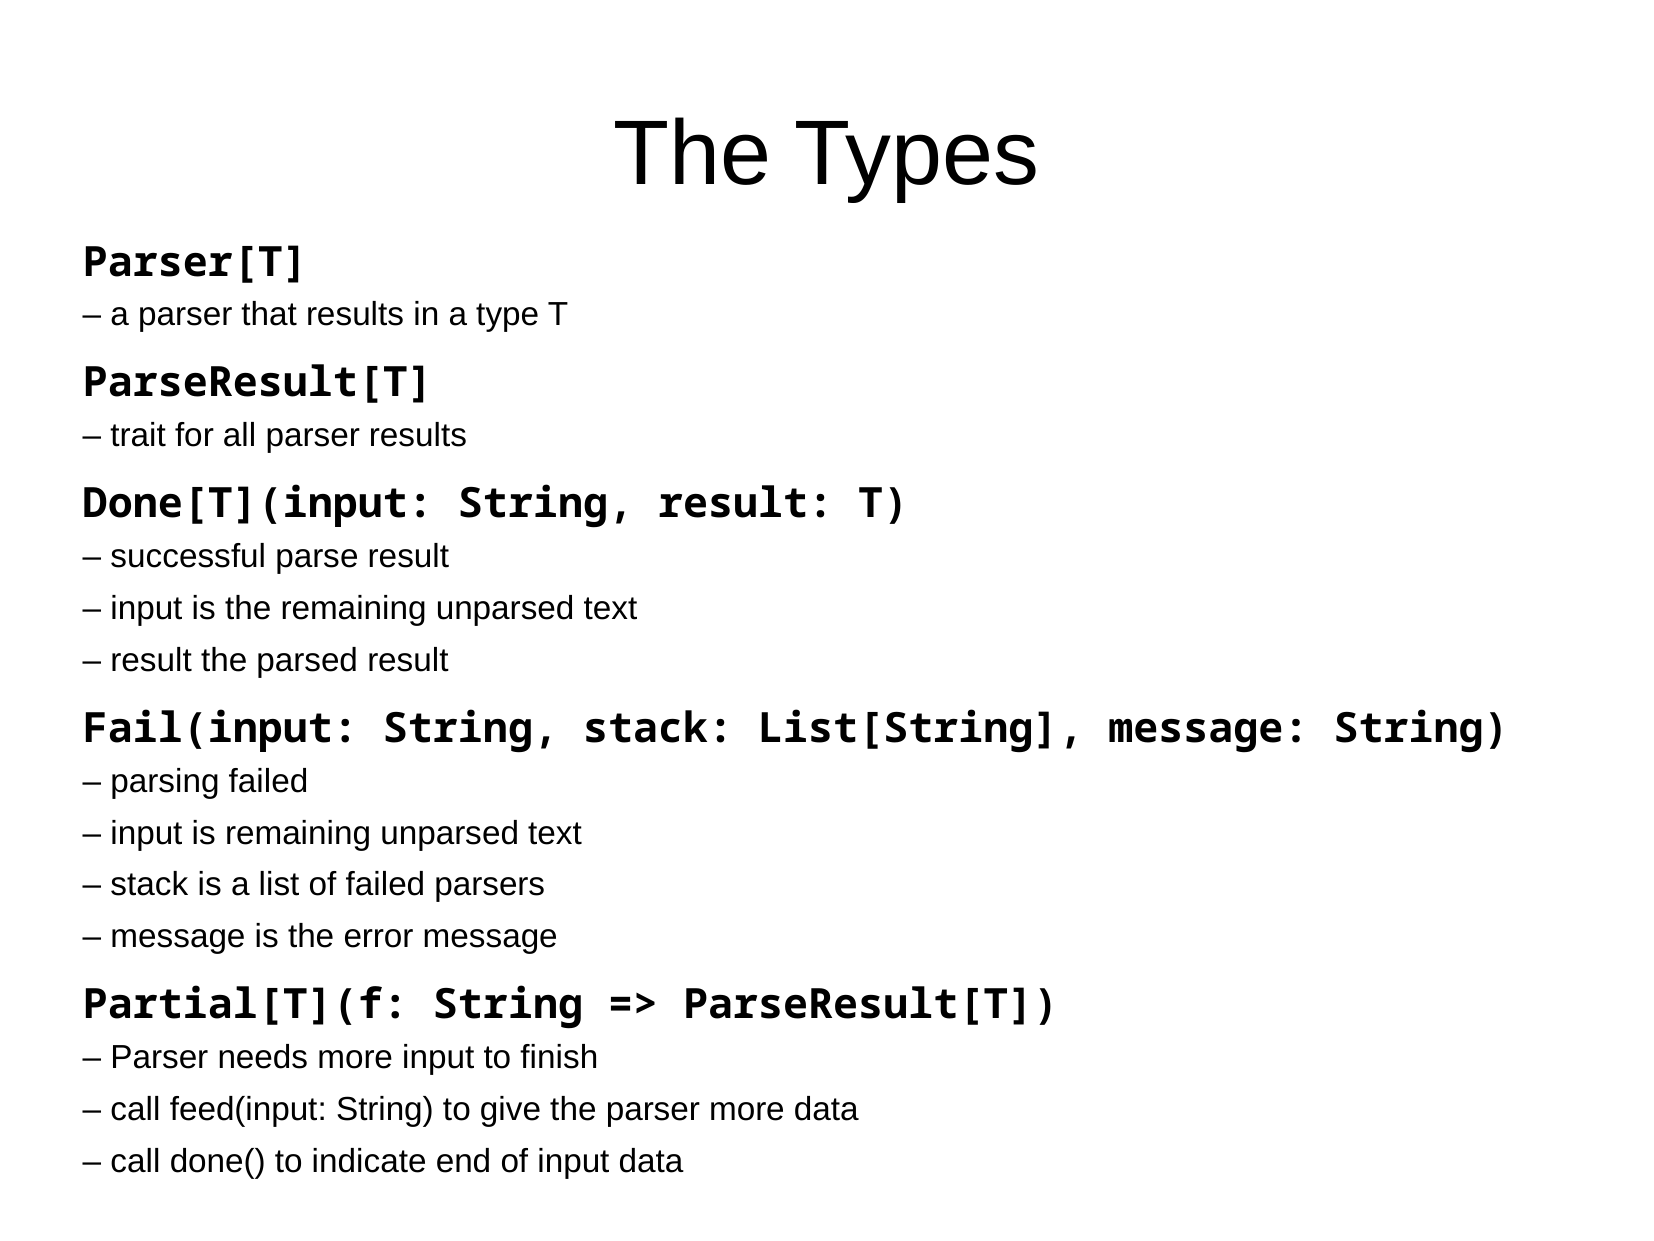

# The Types
Parser[T]
– a parser that results in a type T
ParseResult[T]
– trait for all parser results
Done[T](input: String, result: T)
– successful parse result
– input is the remaining unparsed text
– result the parsed result
Fail(input: String, stack: List[String], message: String)
– parsing failed
– input is remaining unparsed text
– stack is a list of failed parsers
– message is the error message
Partial[T](f: String => ParseResult[T])
– Parser needs more input to finish
– call feed(input: String) to give the parser more data
– call done() to indicate end of input data